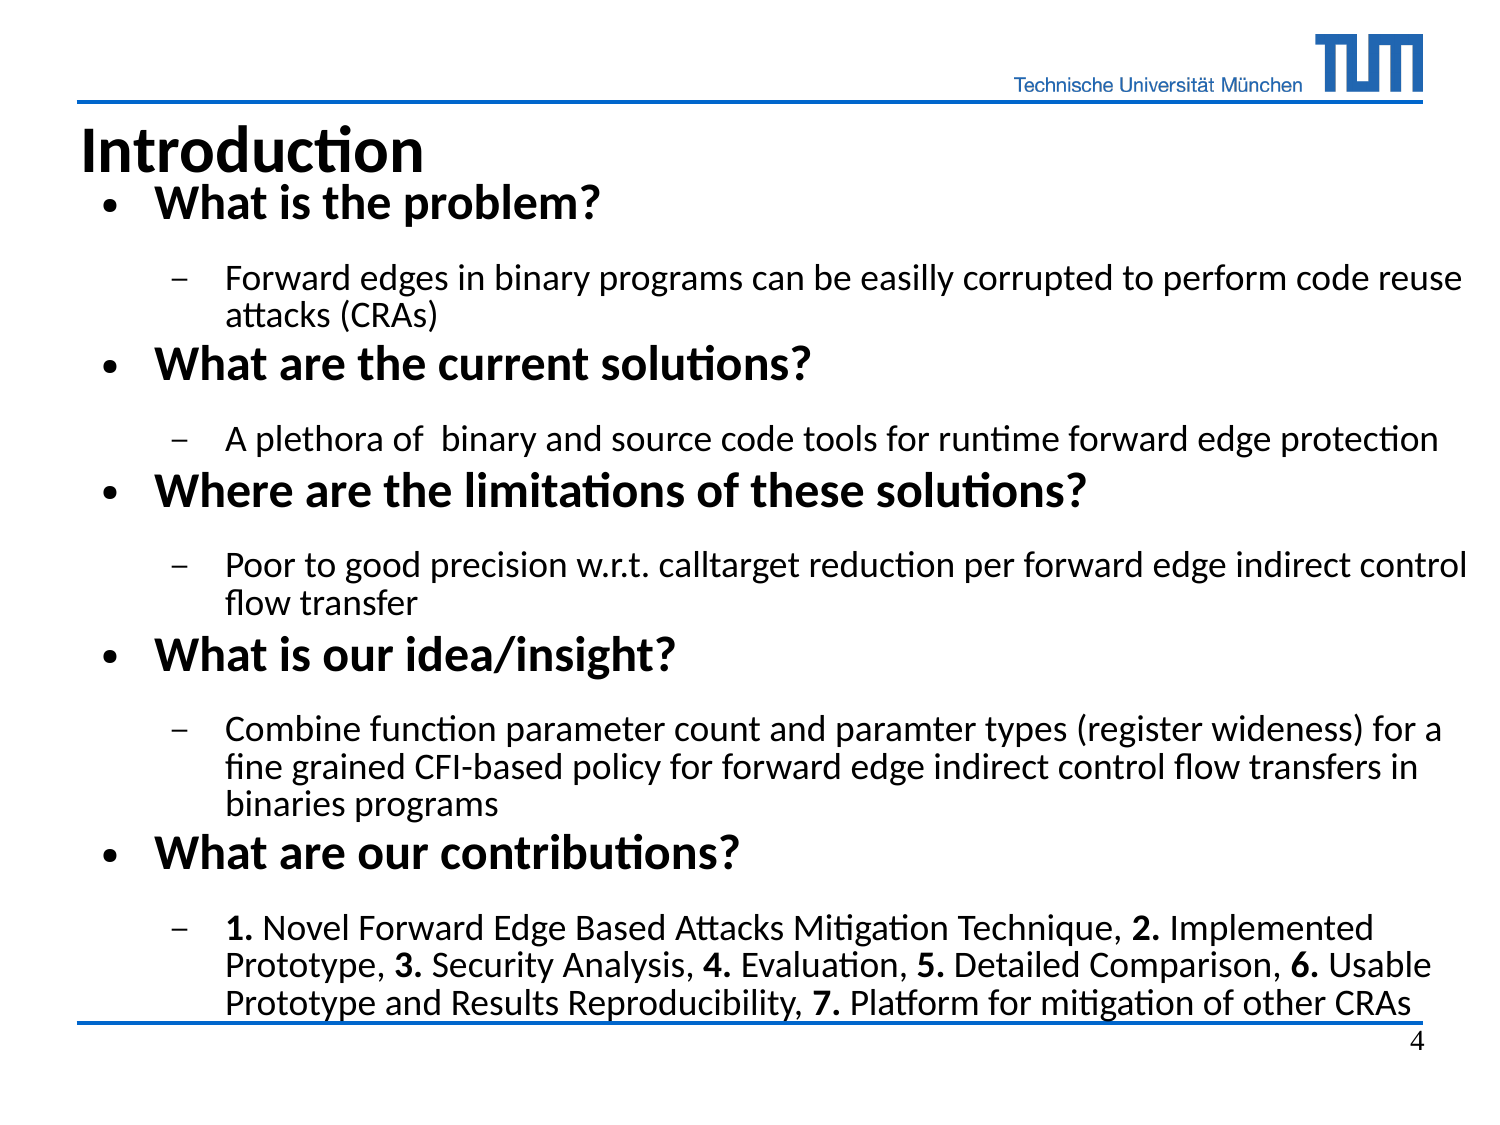

# Introduction
What is the problem?
Forward edges in binary programs can be easilly corrupted to perform code reuse attacks (CRAs)
What are the current solutions?
A plethora of binary and source code tools for runtime forward edge protection
Where are the limitations of these solutions?
Poor to good precision w.r.t. calltarget reduction per forward edge indirect control flow transfer
What is our idea/insight?
Combine function parameter count and paramter types (register wideness) for a fine grained CFI-based policy for forward edge indirect control flow transfers in binaries programs
What are our contributions?
1. Novel Forward Edge Based Attacks Mitigation Technique, 2. Implemented Prototype, 3. Security Analysis, 4. Evaluation, 5. Detailed Comparison, 6. Usable Prototype and Results Reproducibility, 7. Platform for mitigation of other CRAs
4